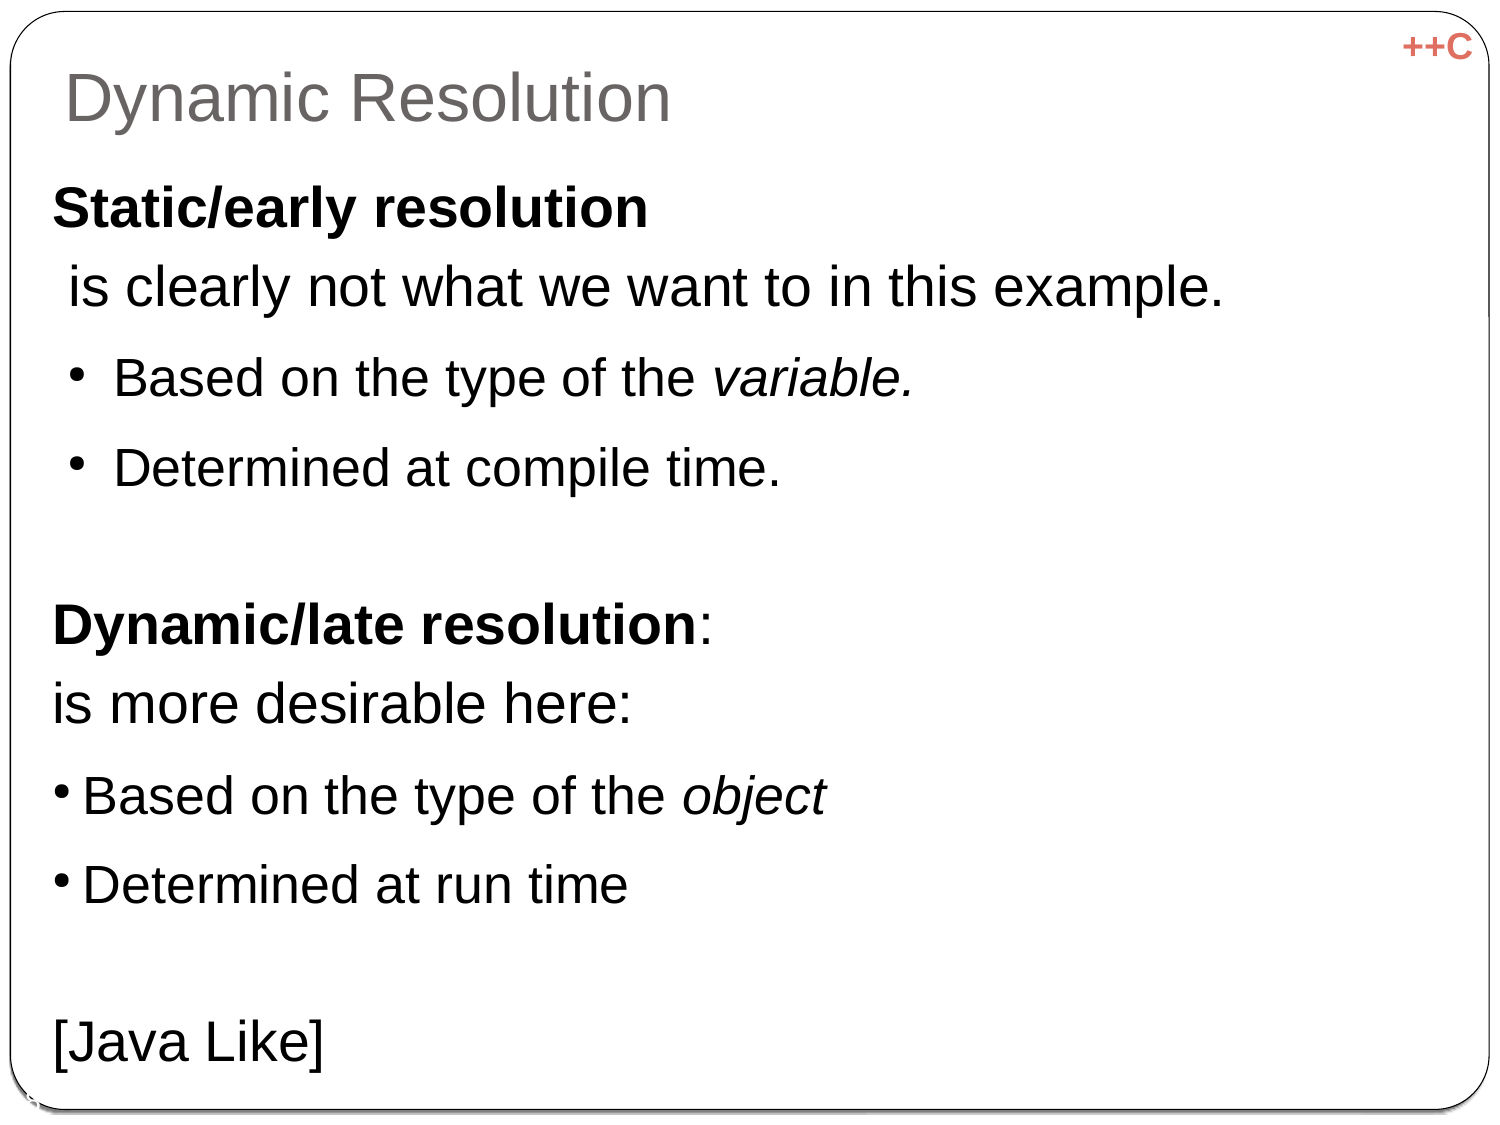

# Dynamic Resolution
Static/early resolution
 is clearly not what we want to in this example.
Based on the type of the variable.
Determined at compile time.
Dynamic/late resolution:
is more desirable here:
Based on the type of the object
Determined at run time
[Java Like]